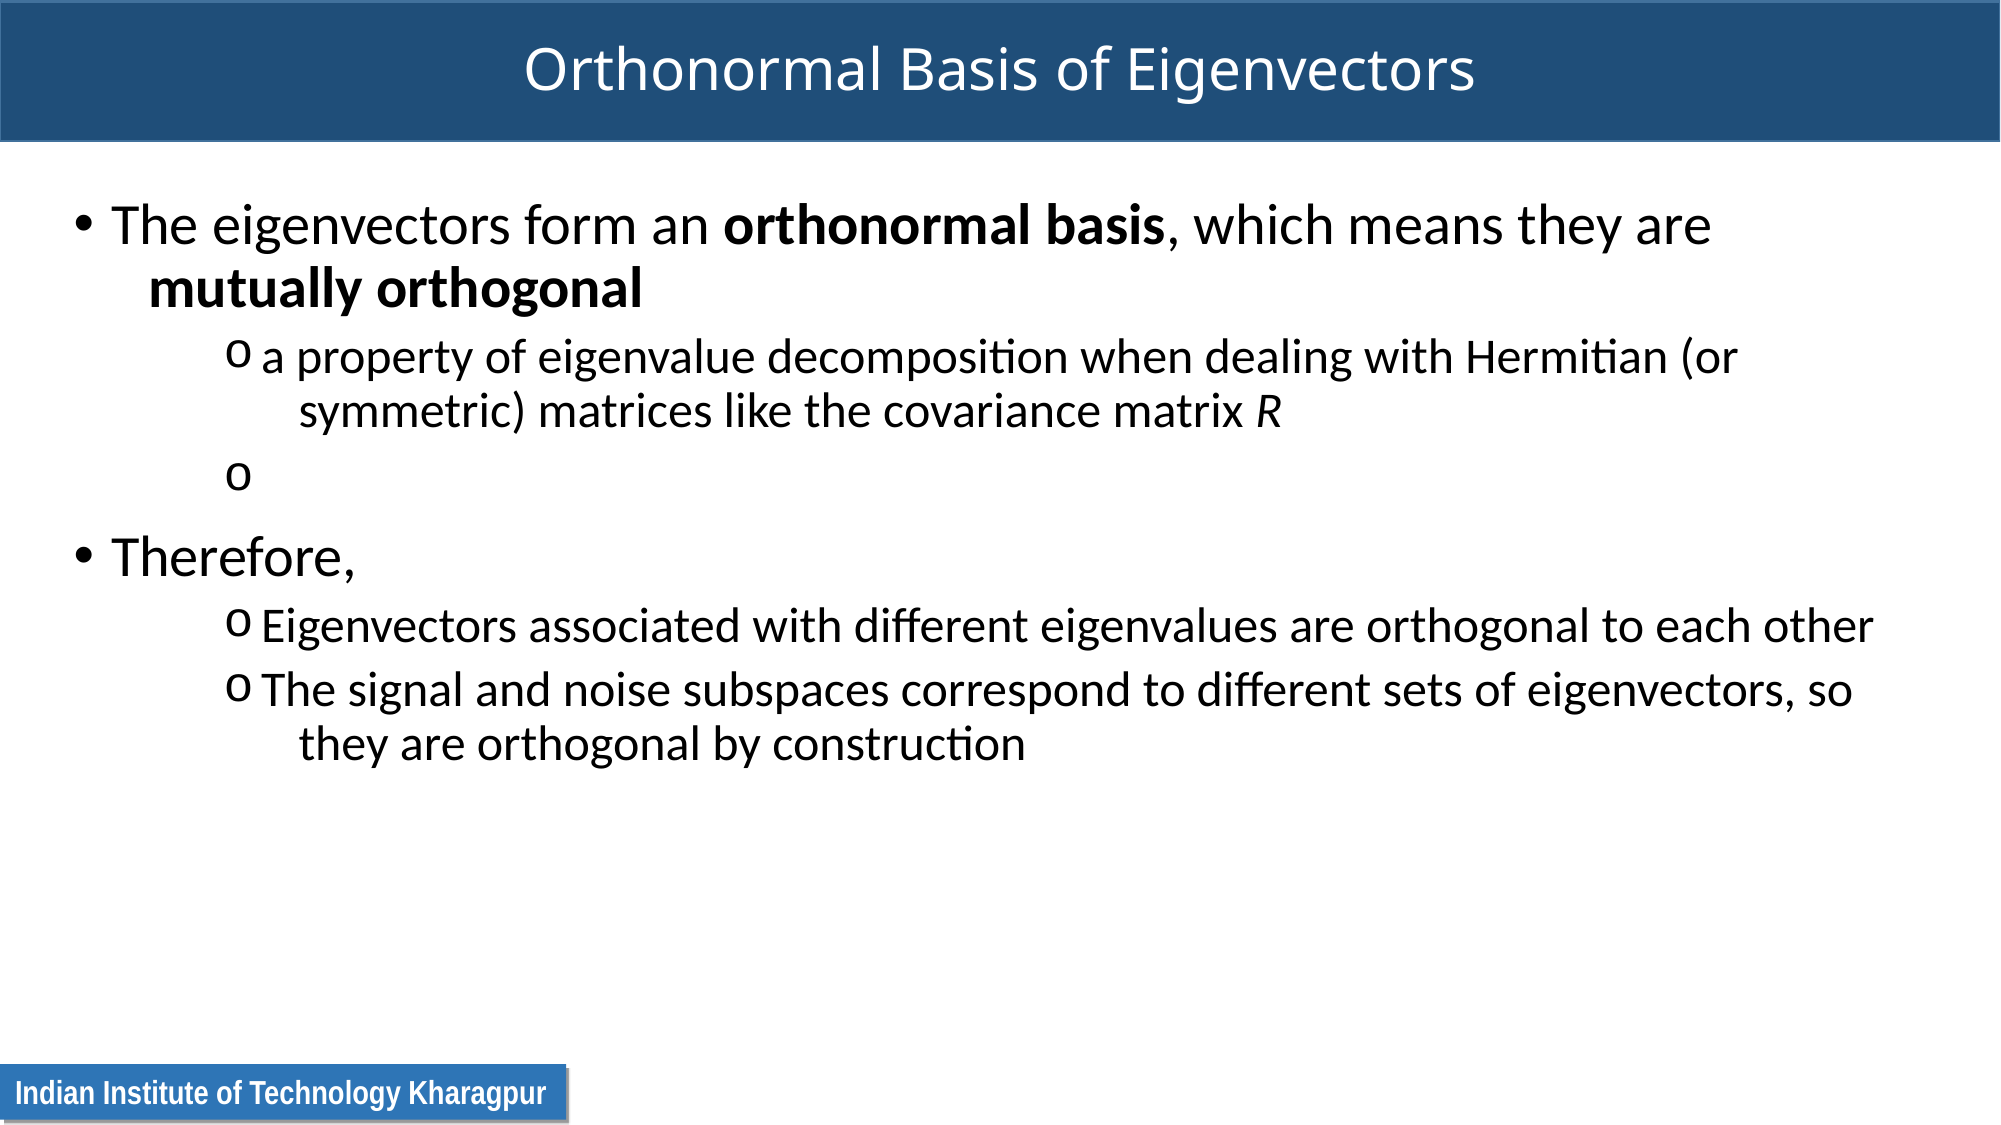

Orthonormal Basis of Eigenvectors
# The eigenvectors form an orthonormal basis, which means they are mutually orthogonal
a property of eigenvalue decomposition when dealing with Hermitian (or symmetric) matrices like the covariance matrix R
Therefore,
Eigenvectors associated with different eigenvalues are orthogonal to each other
The signal and noise subspaces correspond to different sets of eigenvectors, so they are orthogonal by construction